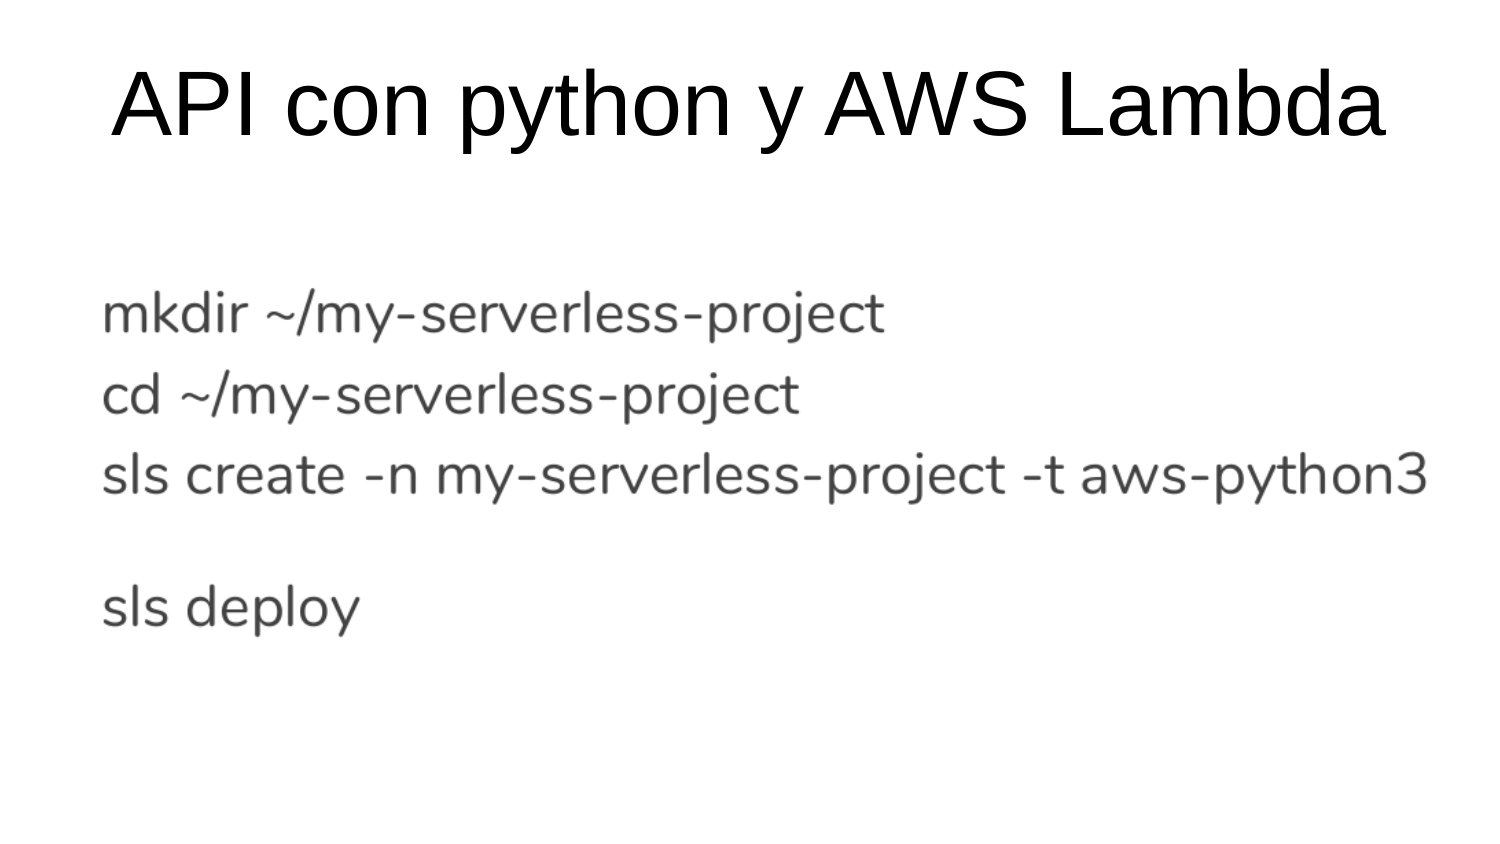

# API con python y AWS Lambda